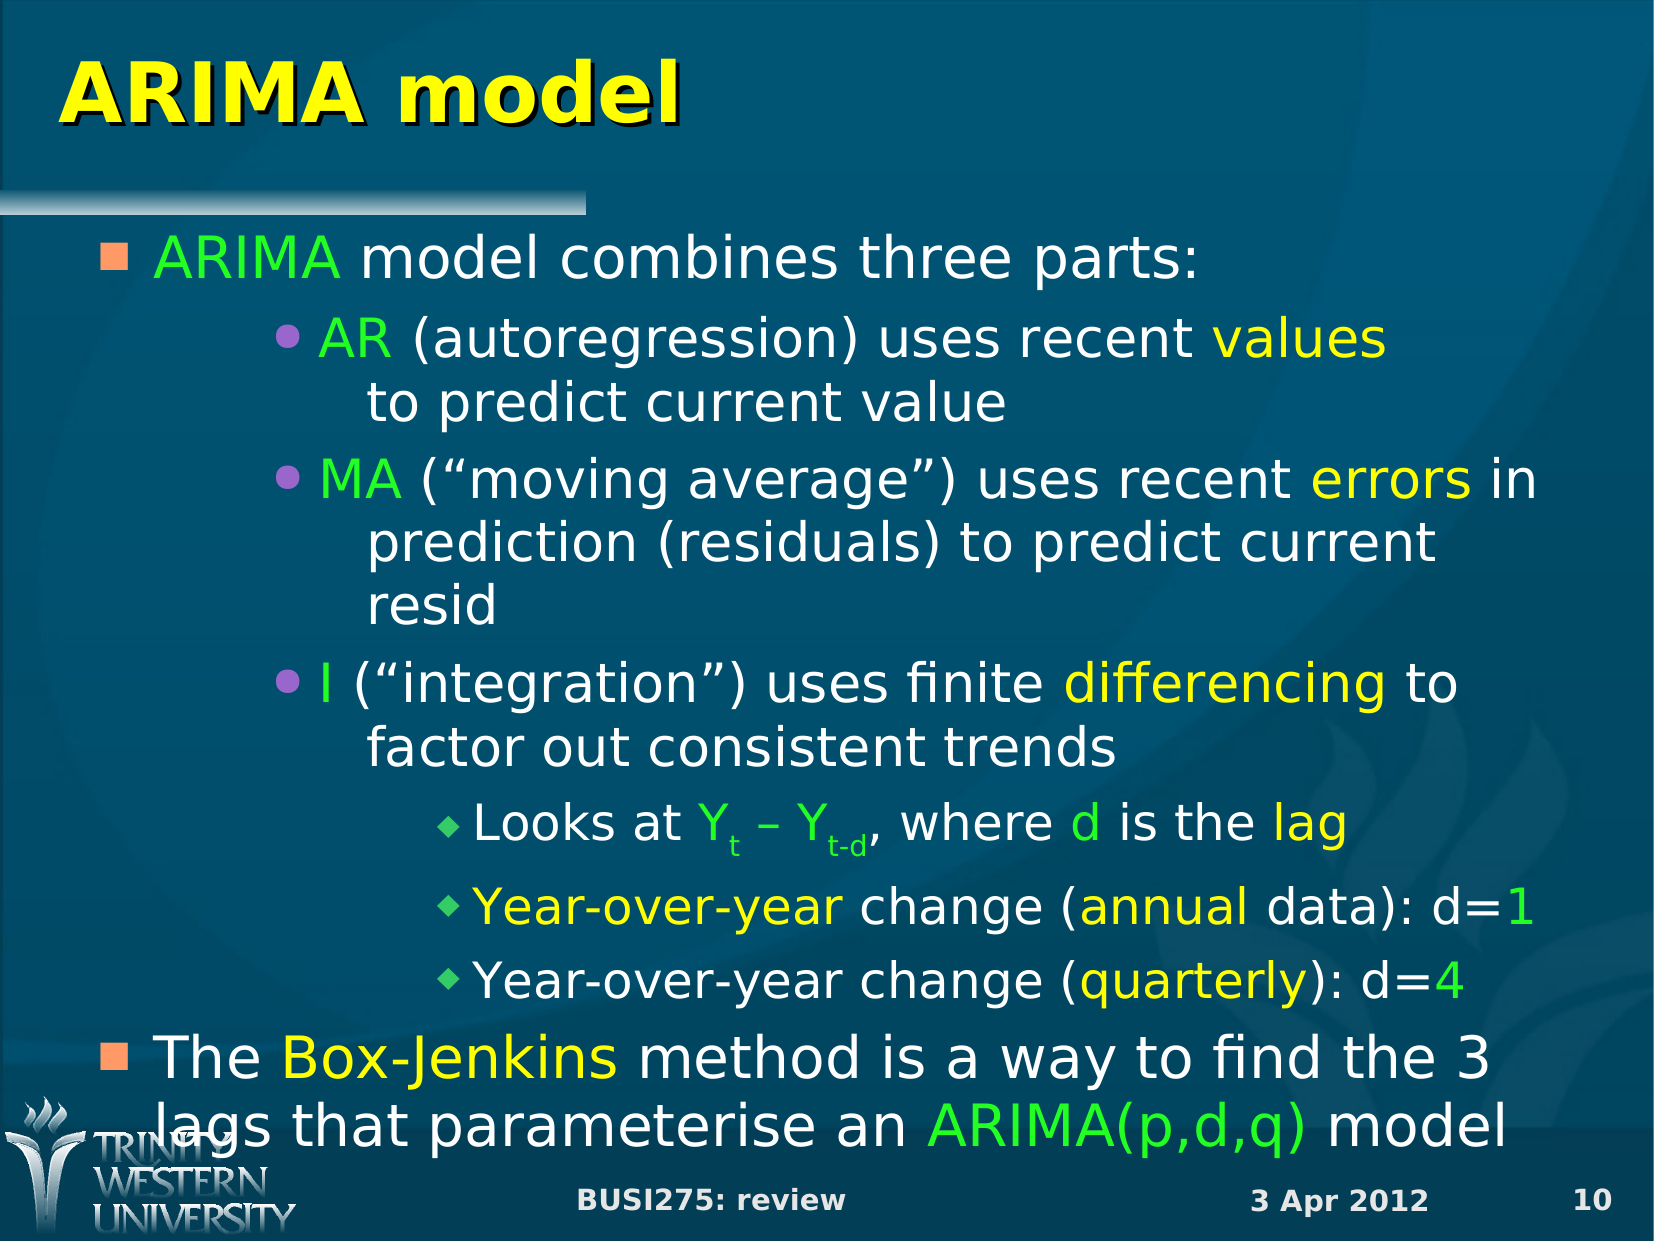

# ARIMA model
ARIMA model combines three parts:
AR (autoregression) uses recent values
to predict current value
MA (“moving average”) uses recent errors in prediction (residuals) to predict current resid
I (“integration”) uses finite differencing to factor out consistent trends
Looks at Yt – Yt-d, where d is the lag
Year-over-year change (annual data): d=1
Year-over-year change (quarterly): d=4
The Box-Jenkins method is a way to find the 3 lags that parameterise an ARIMA(p,d,q) model
BUSI275: review
3 Apr 2012
10